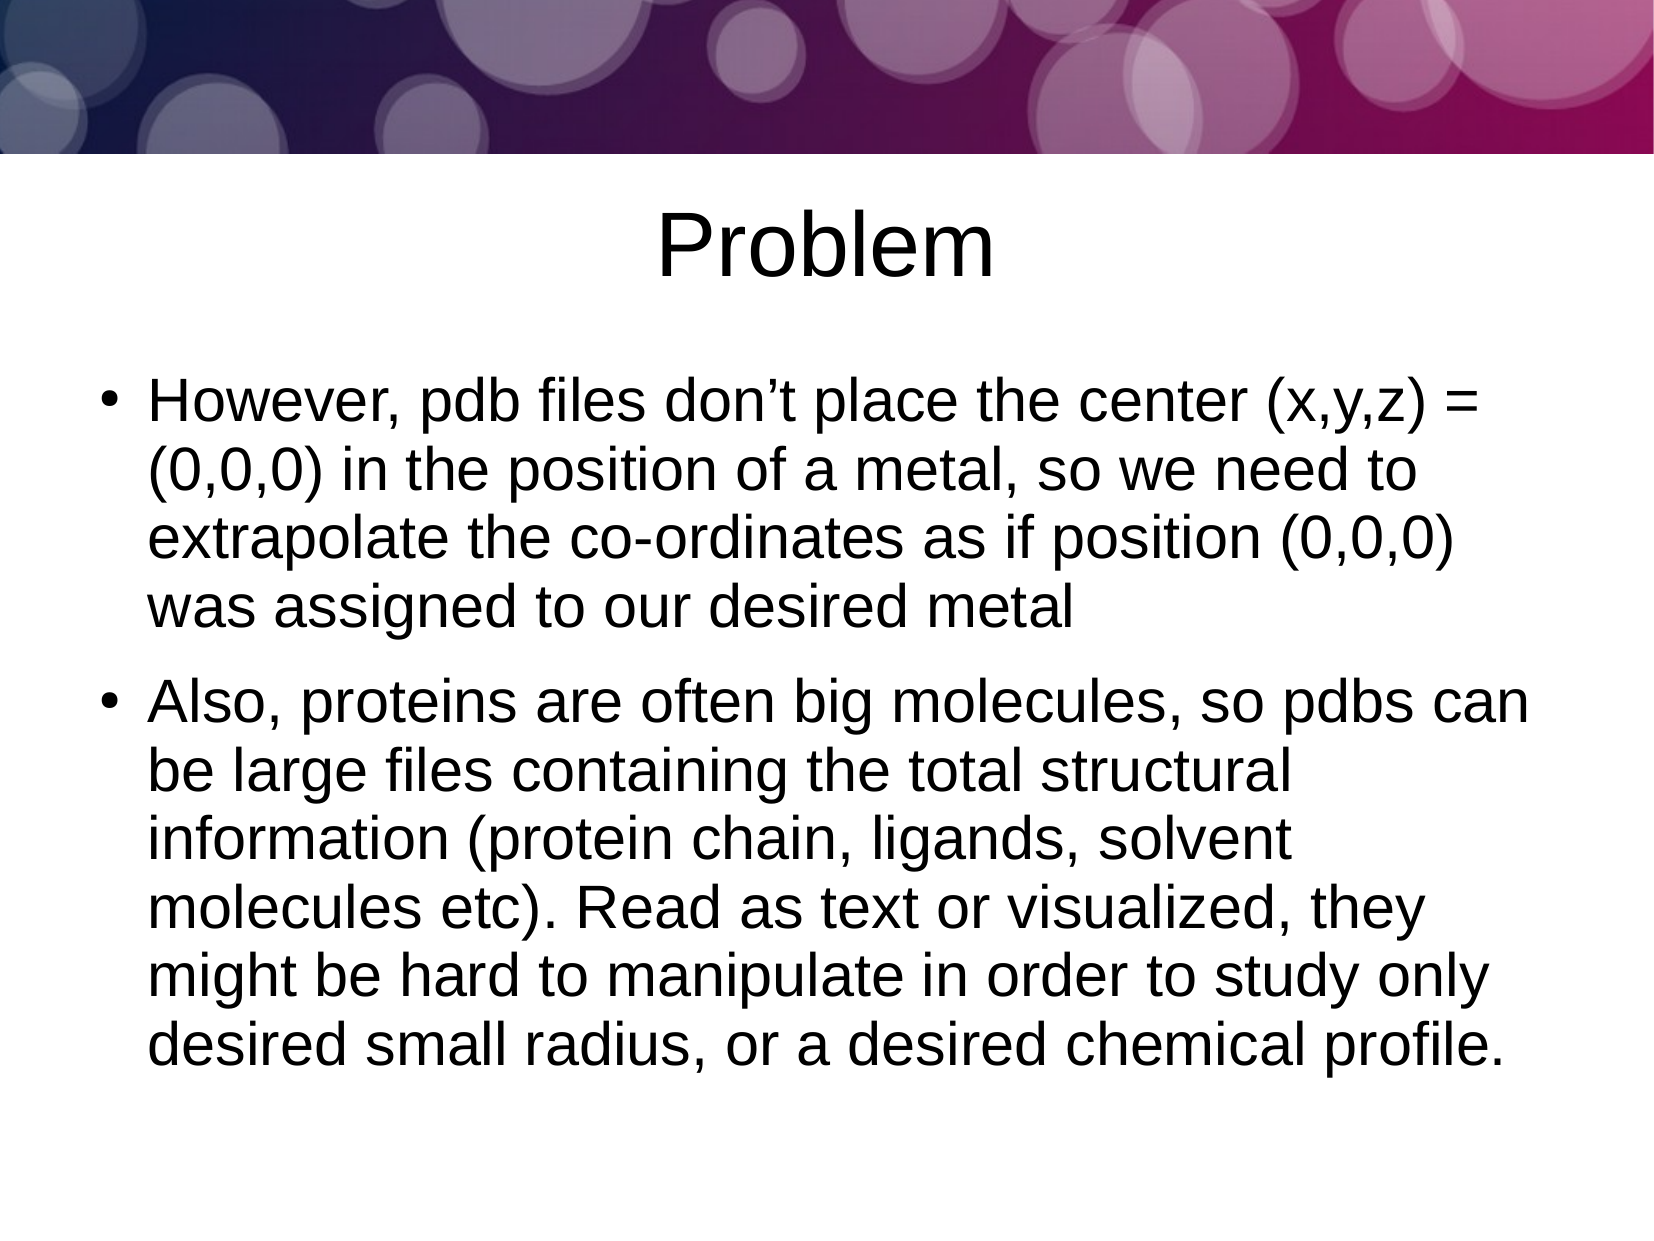

# Problem
However, pdb files don’t place the center (x,y,z) = (0,0,0) in the position of a metal, so we need to extrapolate the co-ordinates as if position (0,0,0) was assigned to our desired metal
Also, proteins are often big molecules, so pdbs can be large files containing the total structural information (protein chain, ligands, solvent molecules etc). Read as text or visualized, they might be hard to manipulate in order to study only desired small radius, or a desired chemical profile.